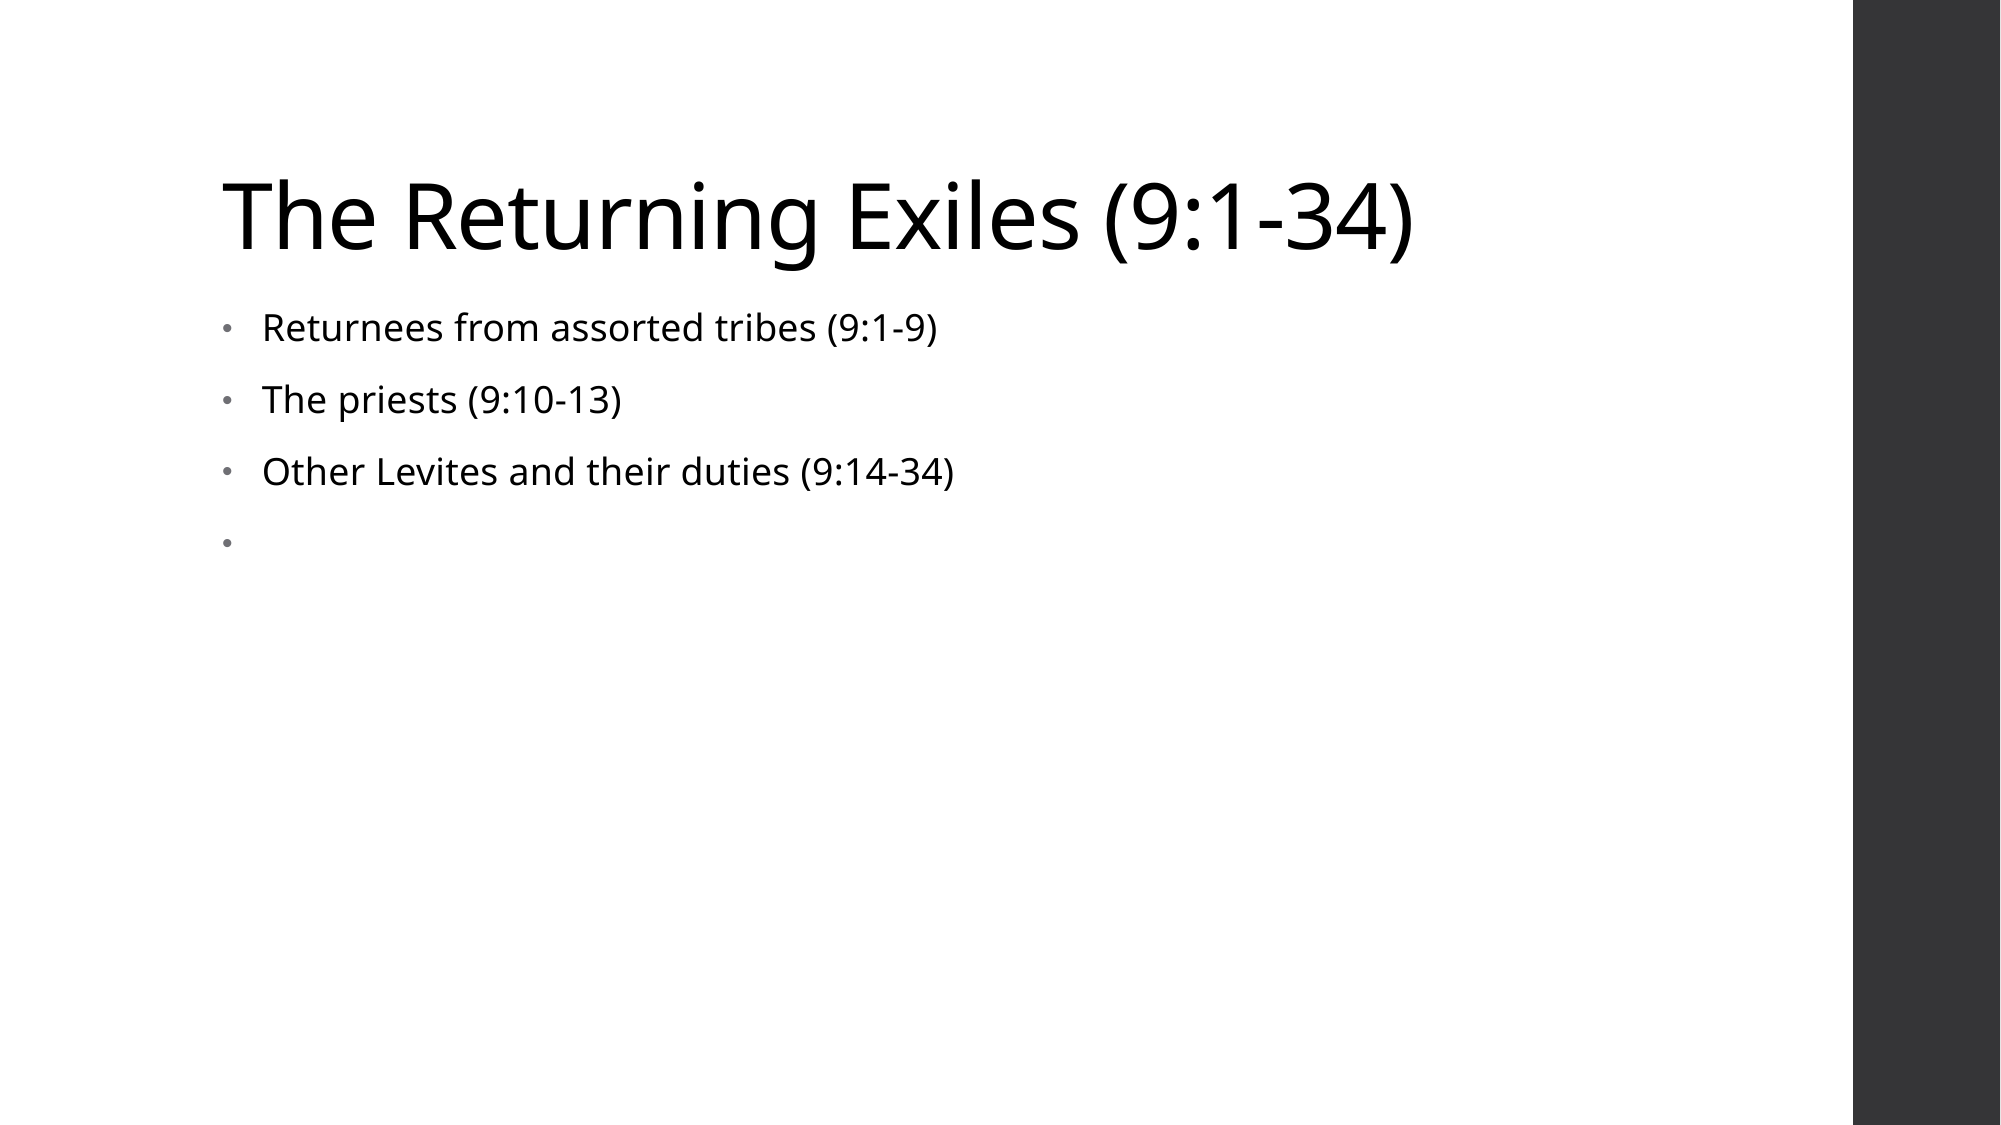

# The Returning Exiles (9:1-34)
 Returnees from assorted tribes (9:1-9)
 The priests (9:10-13)
 Other Levites and their duties (9:14-34)